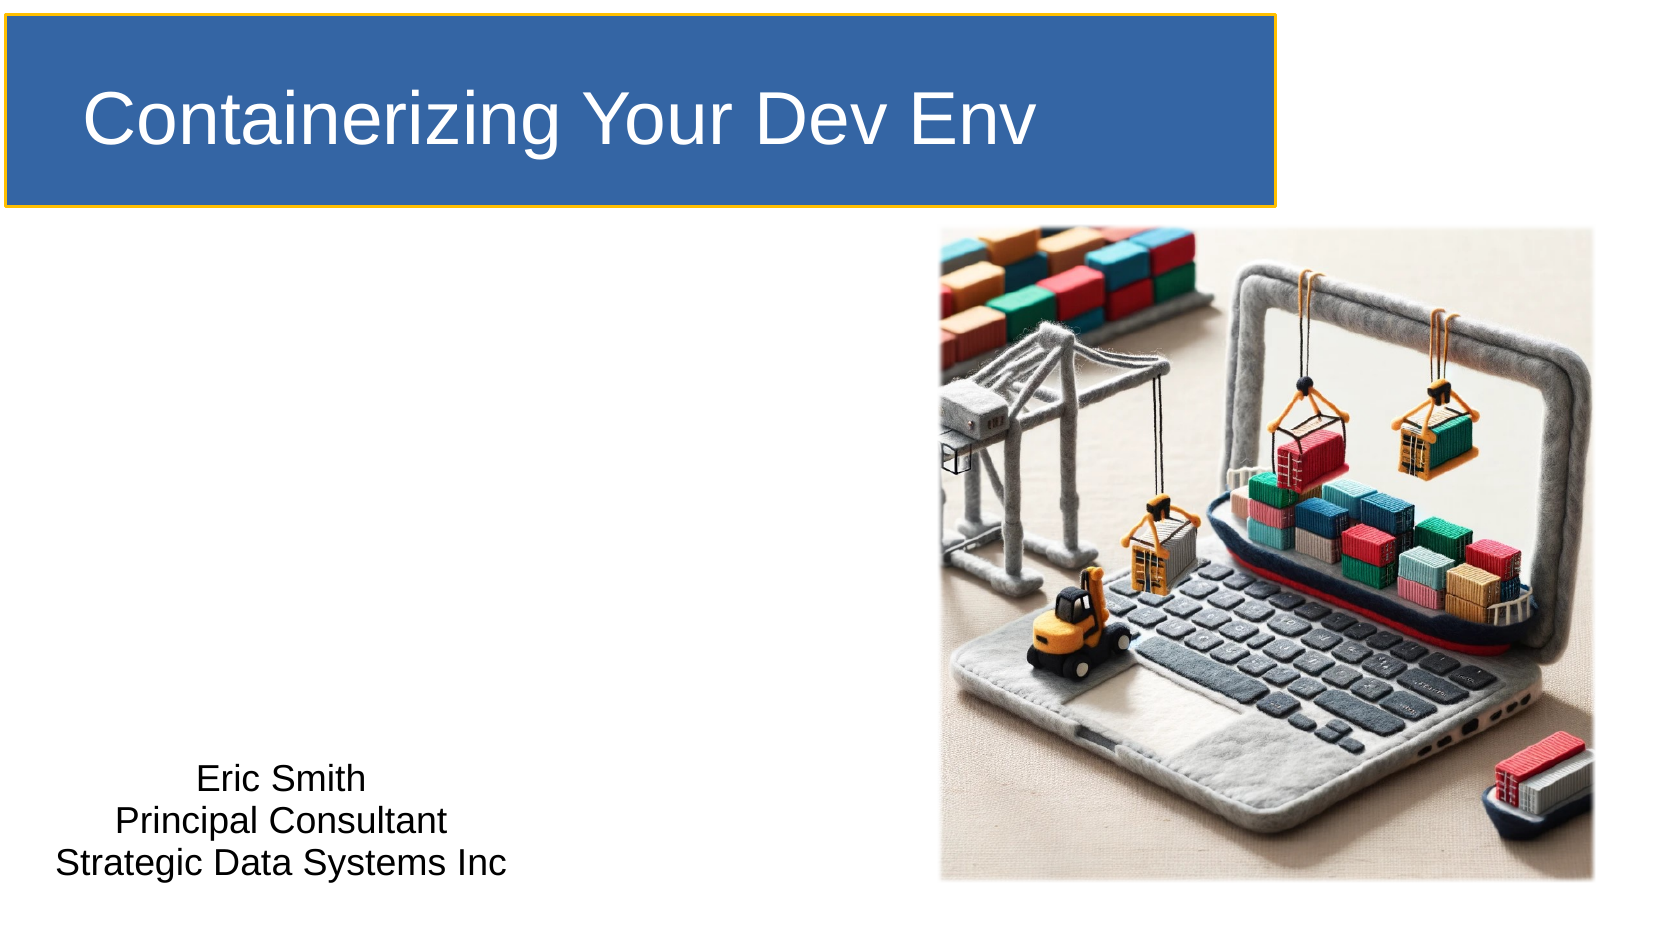

# Containerizing Your Dev Env
Eric Smith
Principal Consultant
Strategic Data Systems Inc